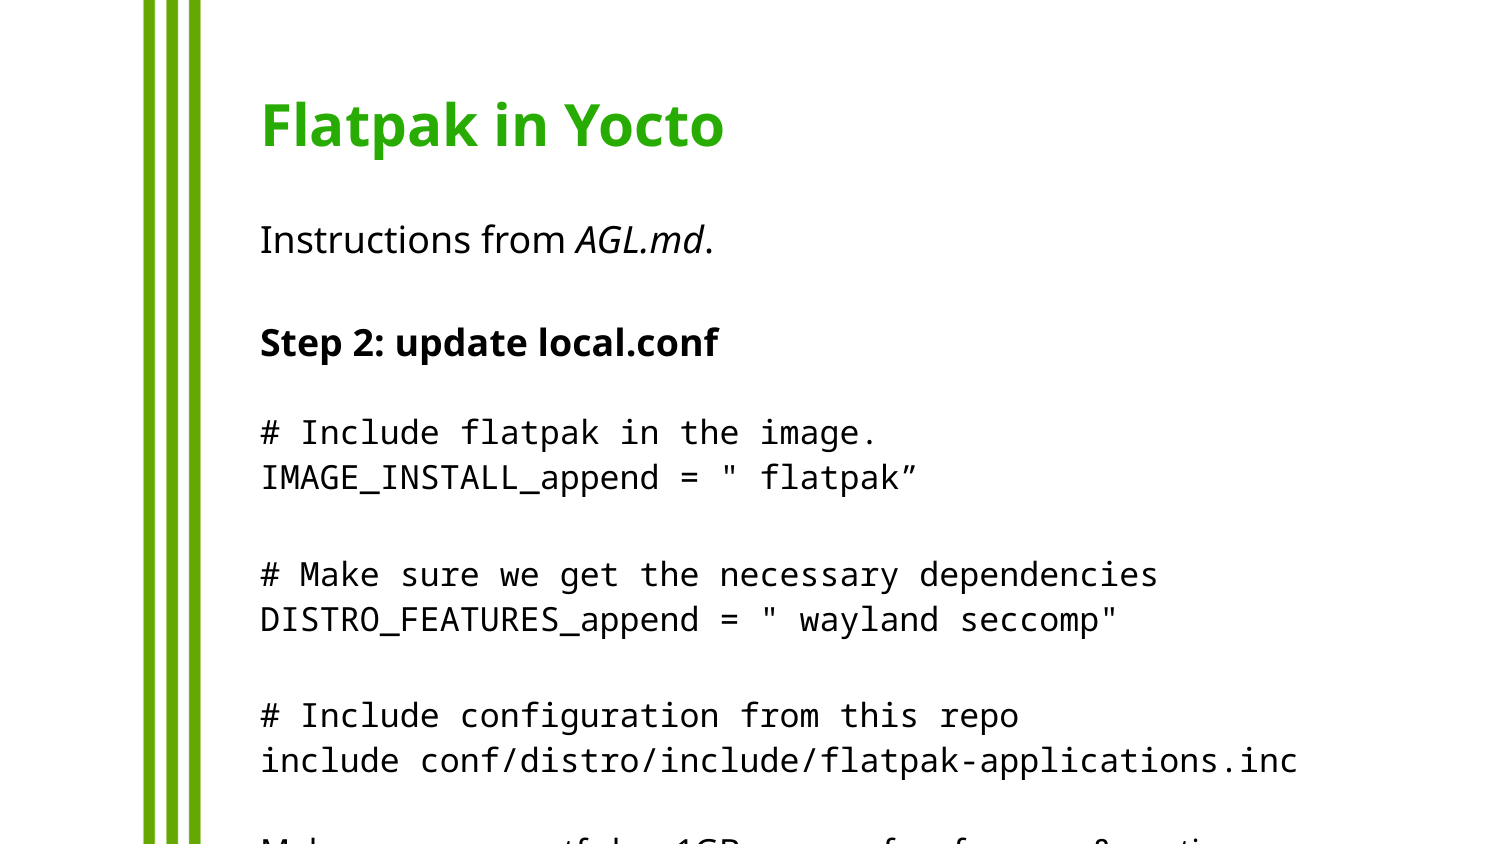

# Flatpak in Yocto
Instructions from AGL.md.
Step 2: update local.conf
# Include flatpak in the image.
IMAGE_INSTALL_append = " flatpak”
# Make sure we get the necessary dependencies
DISTRO_FEATURES_append = " wayland seccomp"
# Include configuration from this repo
include conf/distro/include/flatpak-applications.inc
Make sure your rootfs has 1GB or more free for apps & runtimes.